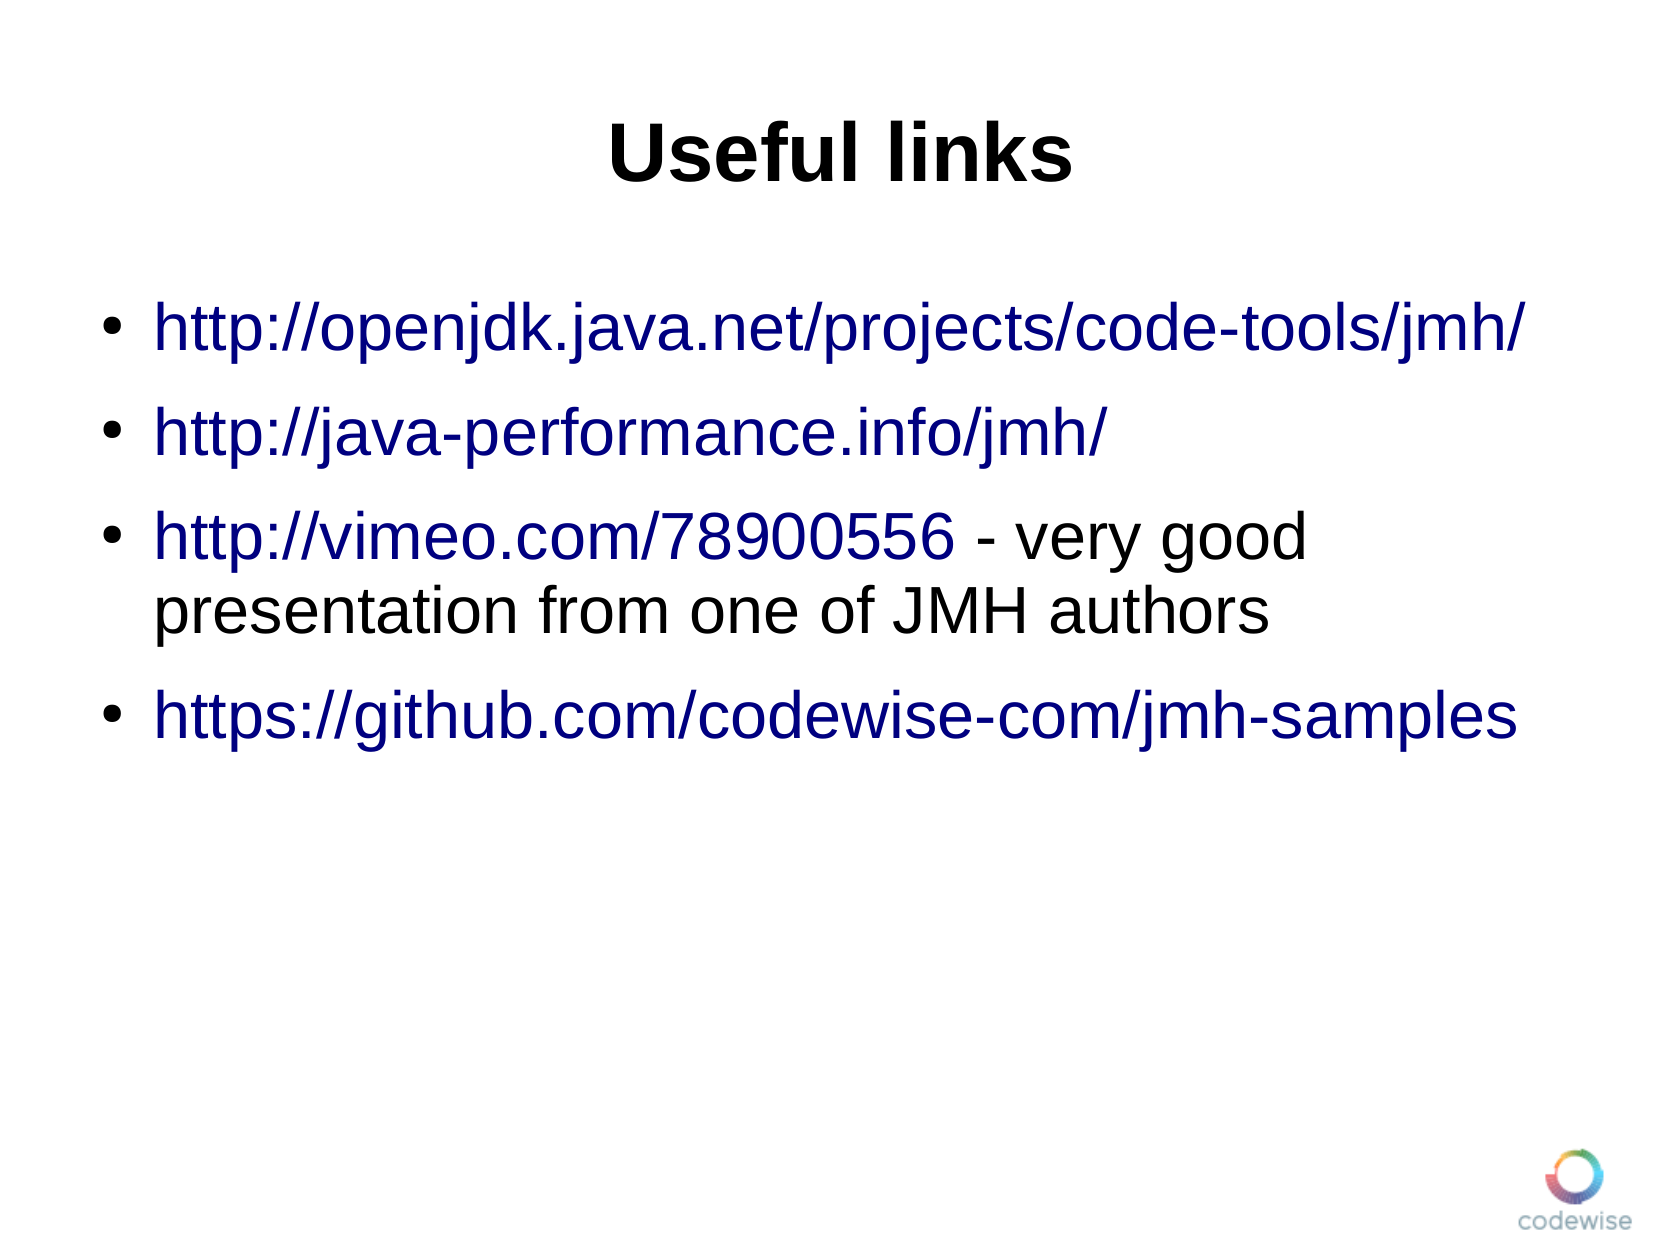

# Useful links
http://openjdk.java.net/projects/code-tools/jmh/
http://java-performance.info/jmh/
http://vimeo.com/78900556 - very good presentation from one of JMH authors
https://github.com/codewise-com/jmh-samples